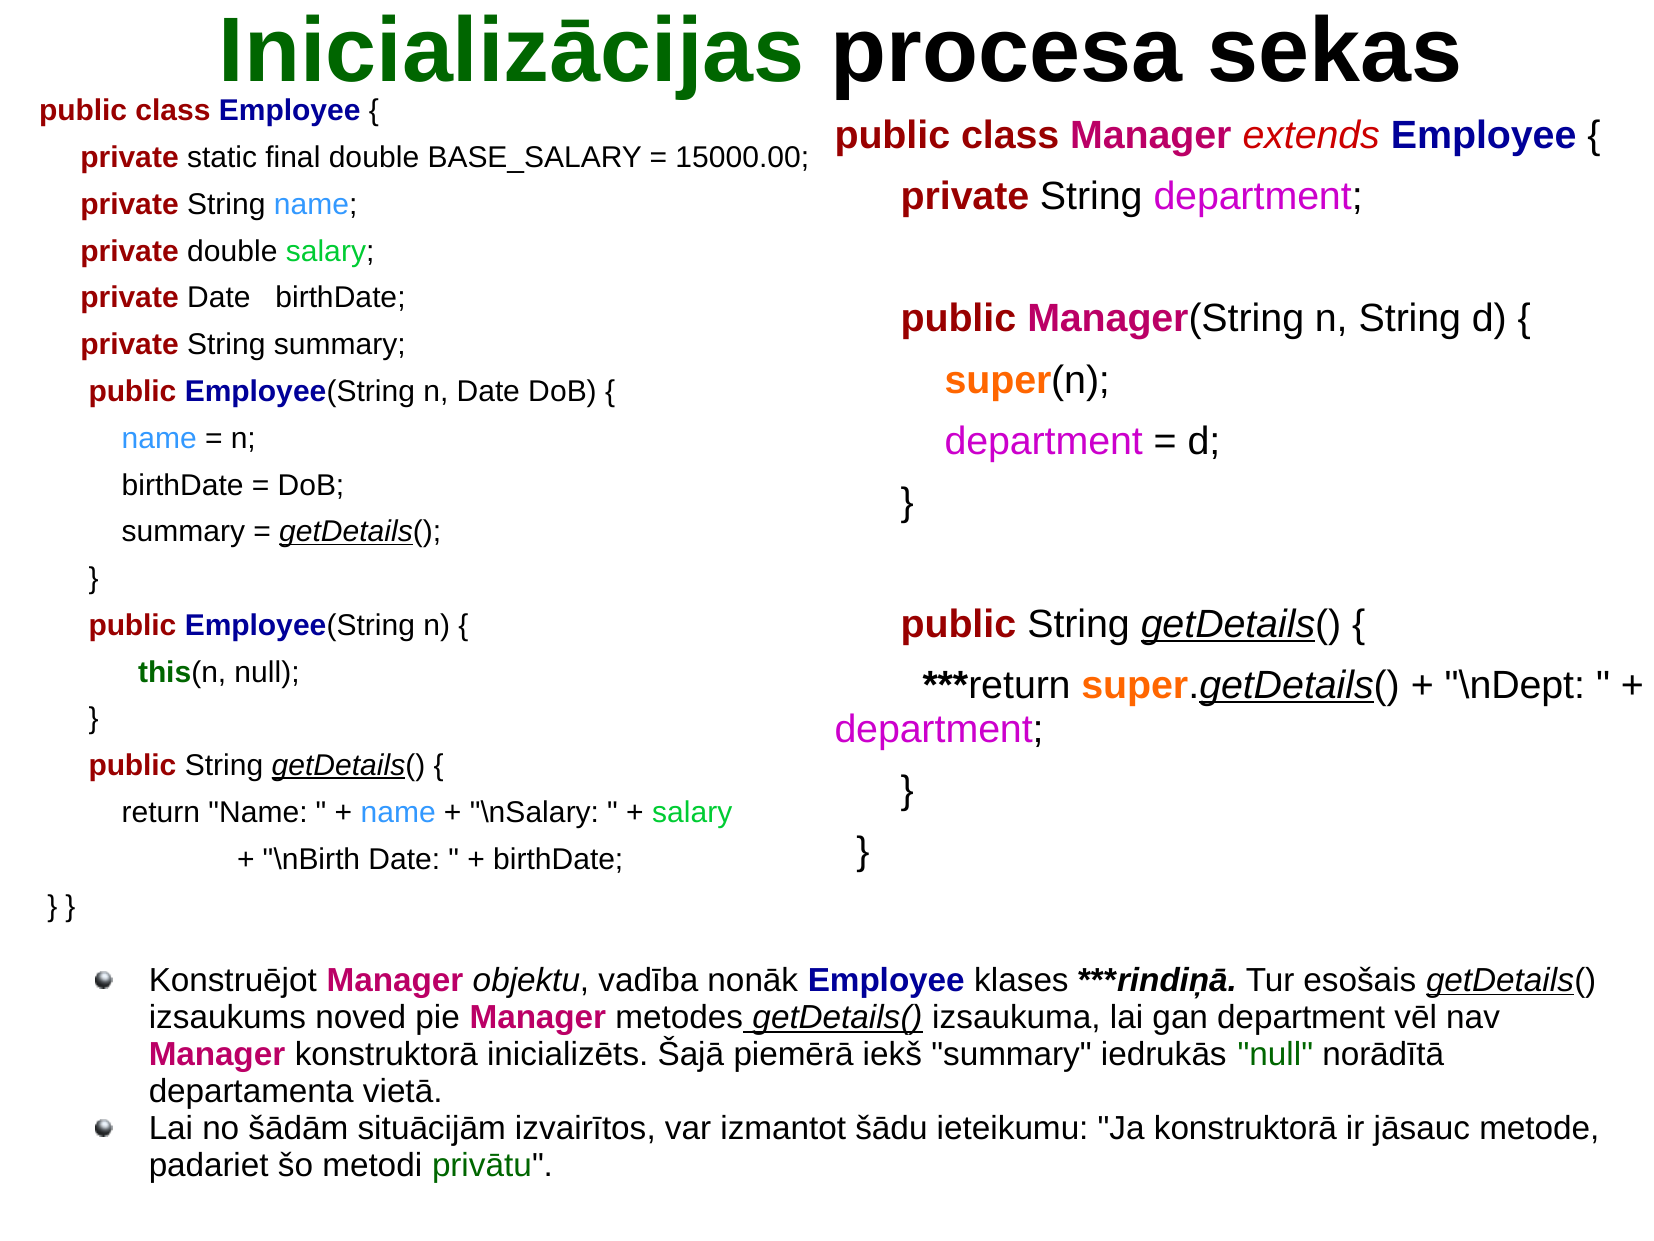

# Inicializācijas procesa sekas
public class Employee {
 private static final double BASE_SALARY = 15000.00;
 private String name;
 private double salary;
 private Date birthDate;
 private String summary;
 public Employee(String n, Date DoB) {
 name = n;
 birthDate = DoB;
 summary = getDetails();
 }
 public Employee(String n) {
 this(n, null);
 }
 public String getDetails() {
 return "Name: " + name + "\nSalary: " + salary
 + "\nBirth Date: " + birthDate;
 } }
public class Manager extends Employee {
 private String department;
 public Manager(String n, String d) {
 super(n);
 department = d;
 }
 public String getDetails() {
 ***return super.getDetails() + "\nDept: " + department;
 }
 }
Konstruējot Manager objektu, vadība nonāk Employee klases ***rindiņā. Tur esošais getDetails() izsaukums noved pie Manager metodes getDetails() izsaukuma, lai gan department vēl nav Manager konstruktorā inicializēts. Šajā piemērā iekš "summary" iedrukās "null" norādītā departamenta vietā.
Lai no šādām situācijām izvairītos, var izmantot šādu ieteikumu: "Ja konstruktorā ir jāsauc metode, padariet šo metodi privātu".